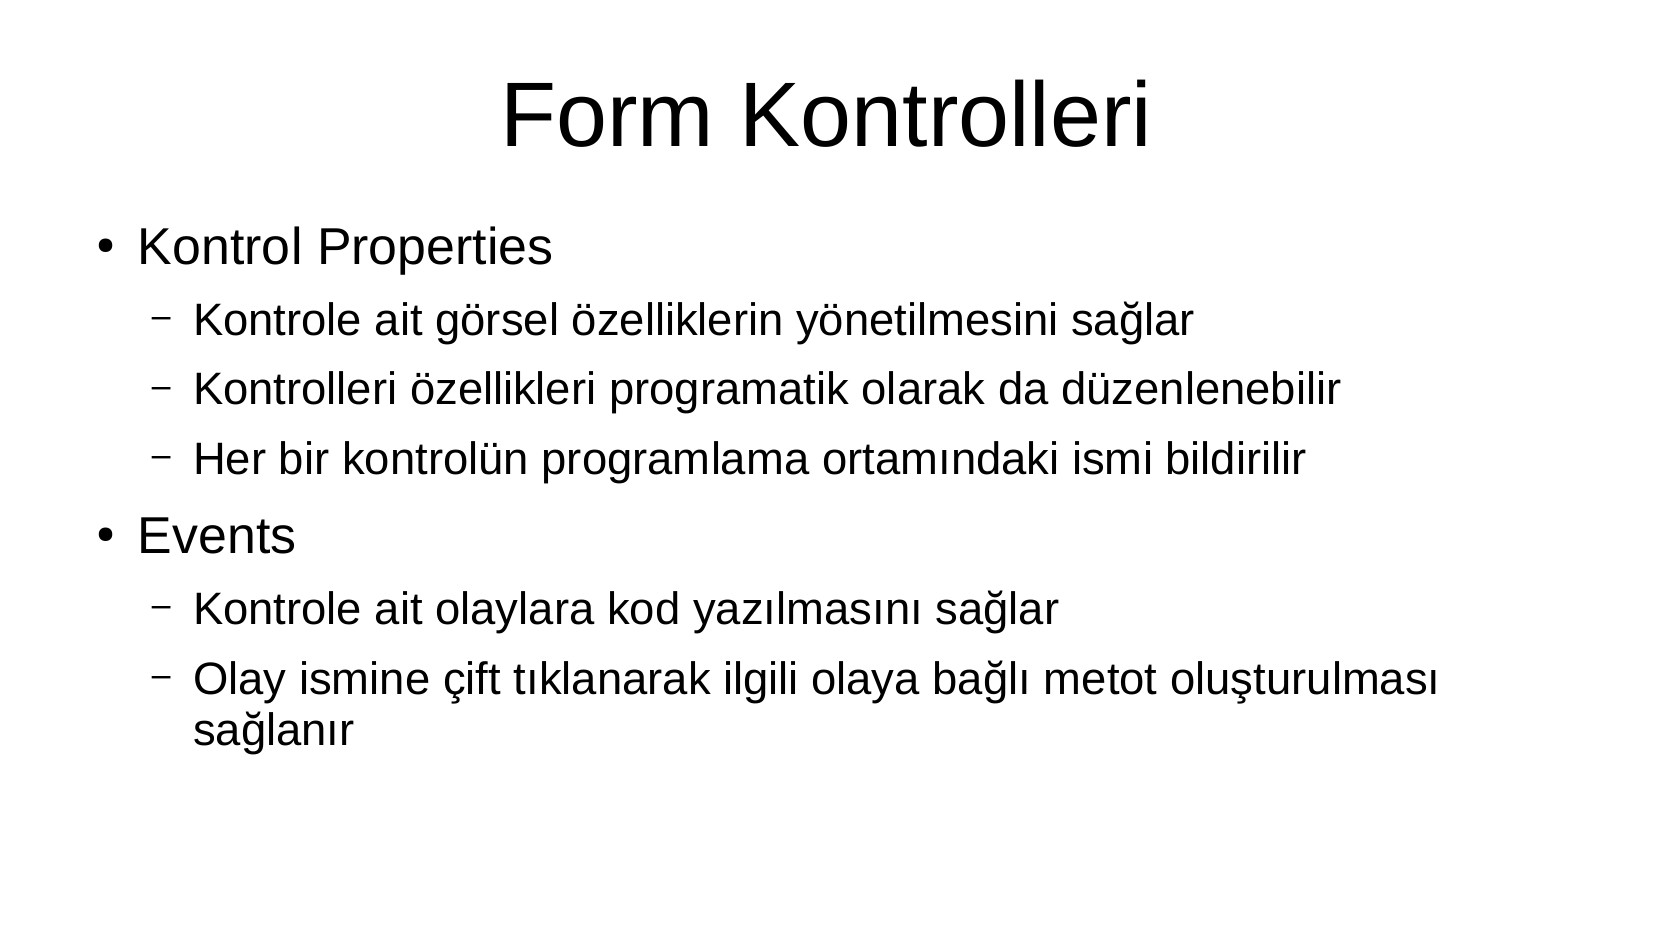

# Form Kontrolleri
Kontrol Properties
Kontrole ait görsel özelliklerin yönetilmesini sağlar
Kontrolleri özellikleri programatik olarak da düzenlenebilir
Her bir kontrolün programlama ortamındaki ismi bildirilir
Events
Kontrole ait olaylara kod yazılmasını sağlar
Olay ismine çift tıklanarak ilgili olaya bağlı metot oluşturulması sağlanır